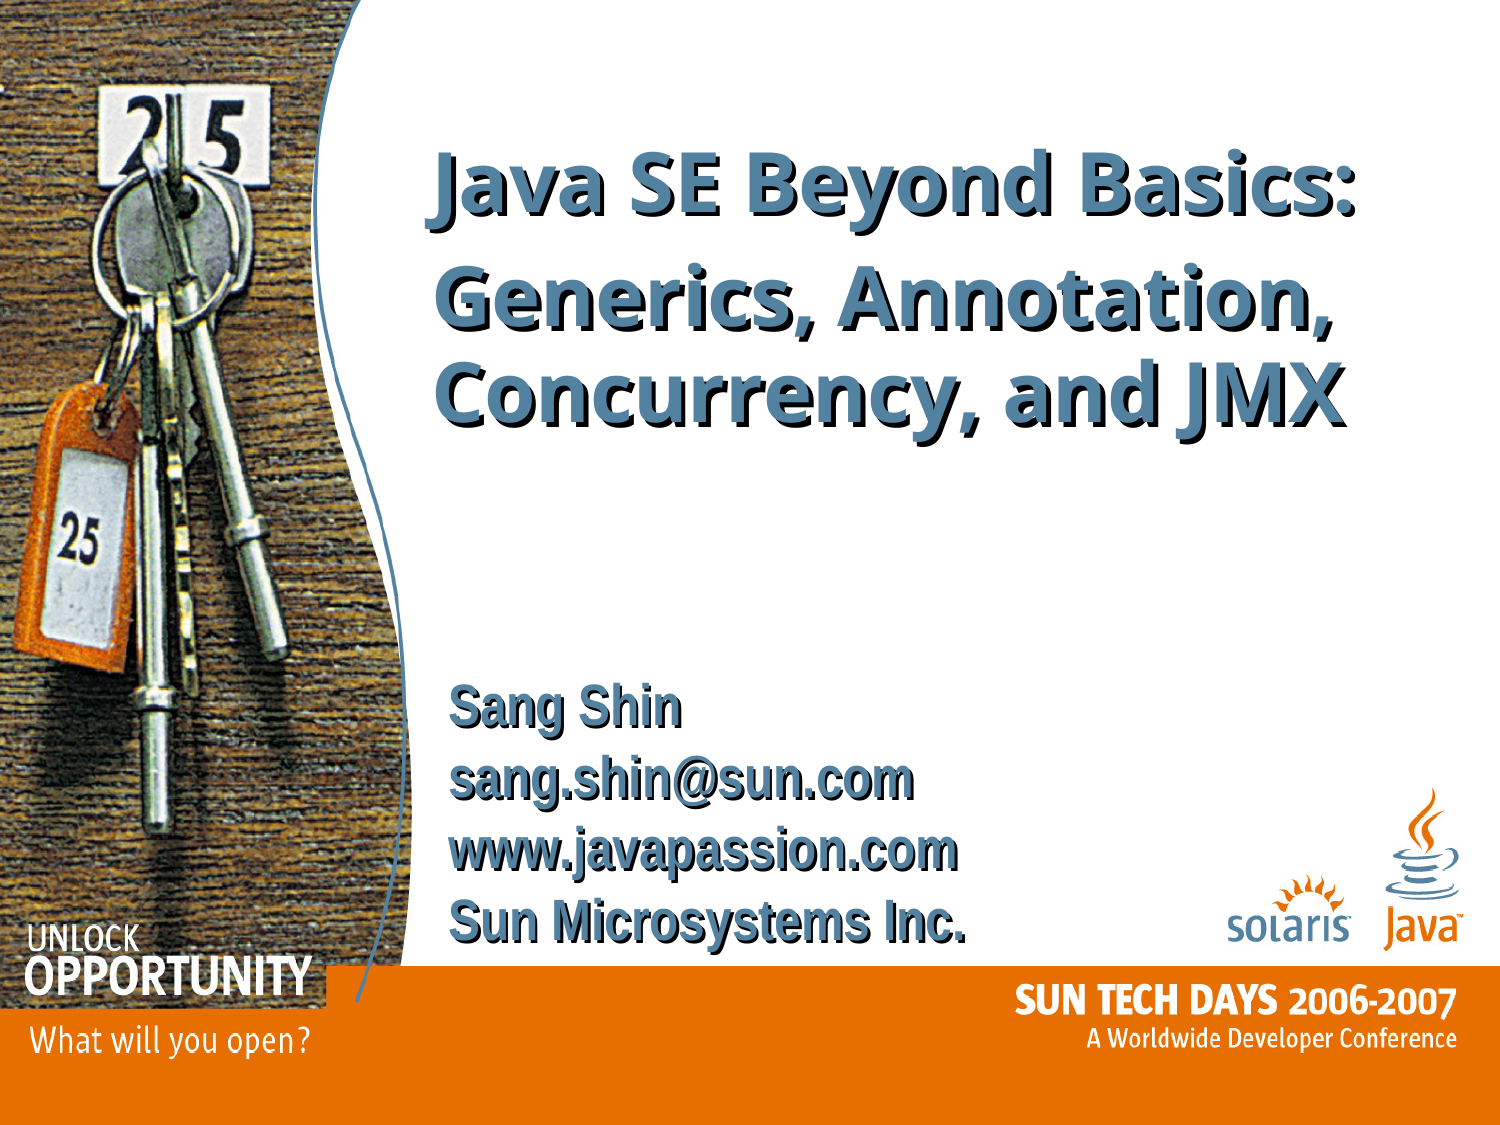

Java SE Beyond Basics:
Generics, Annotation, Concurrency, and JMX
Sang Shin
sang.shin@sun.com
www.javapassion.com
Sun Microsystems Inc.
1